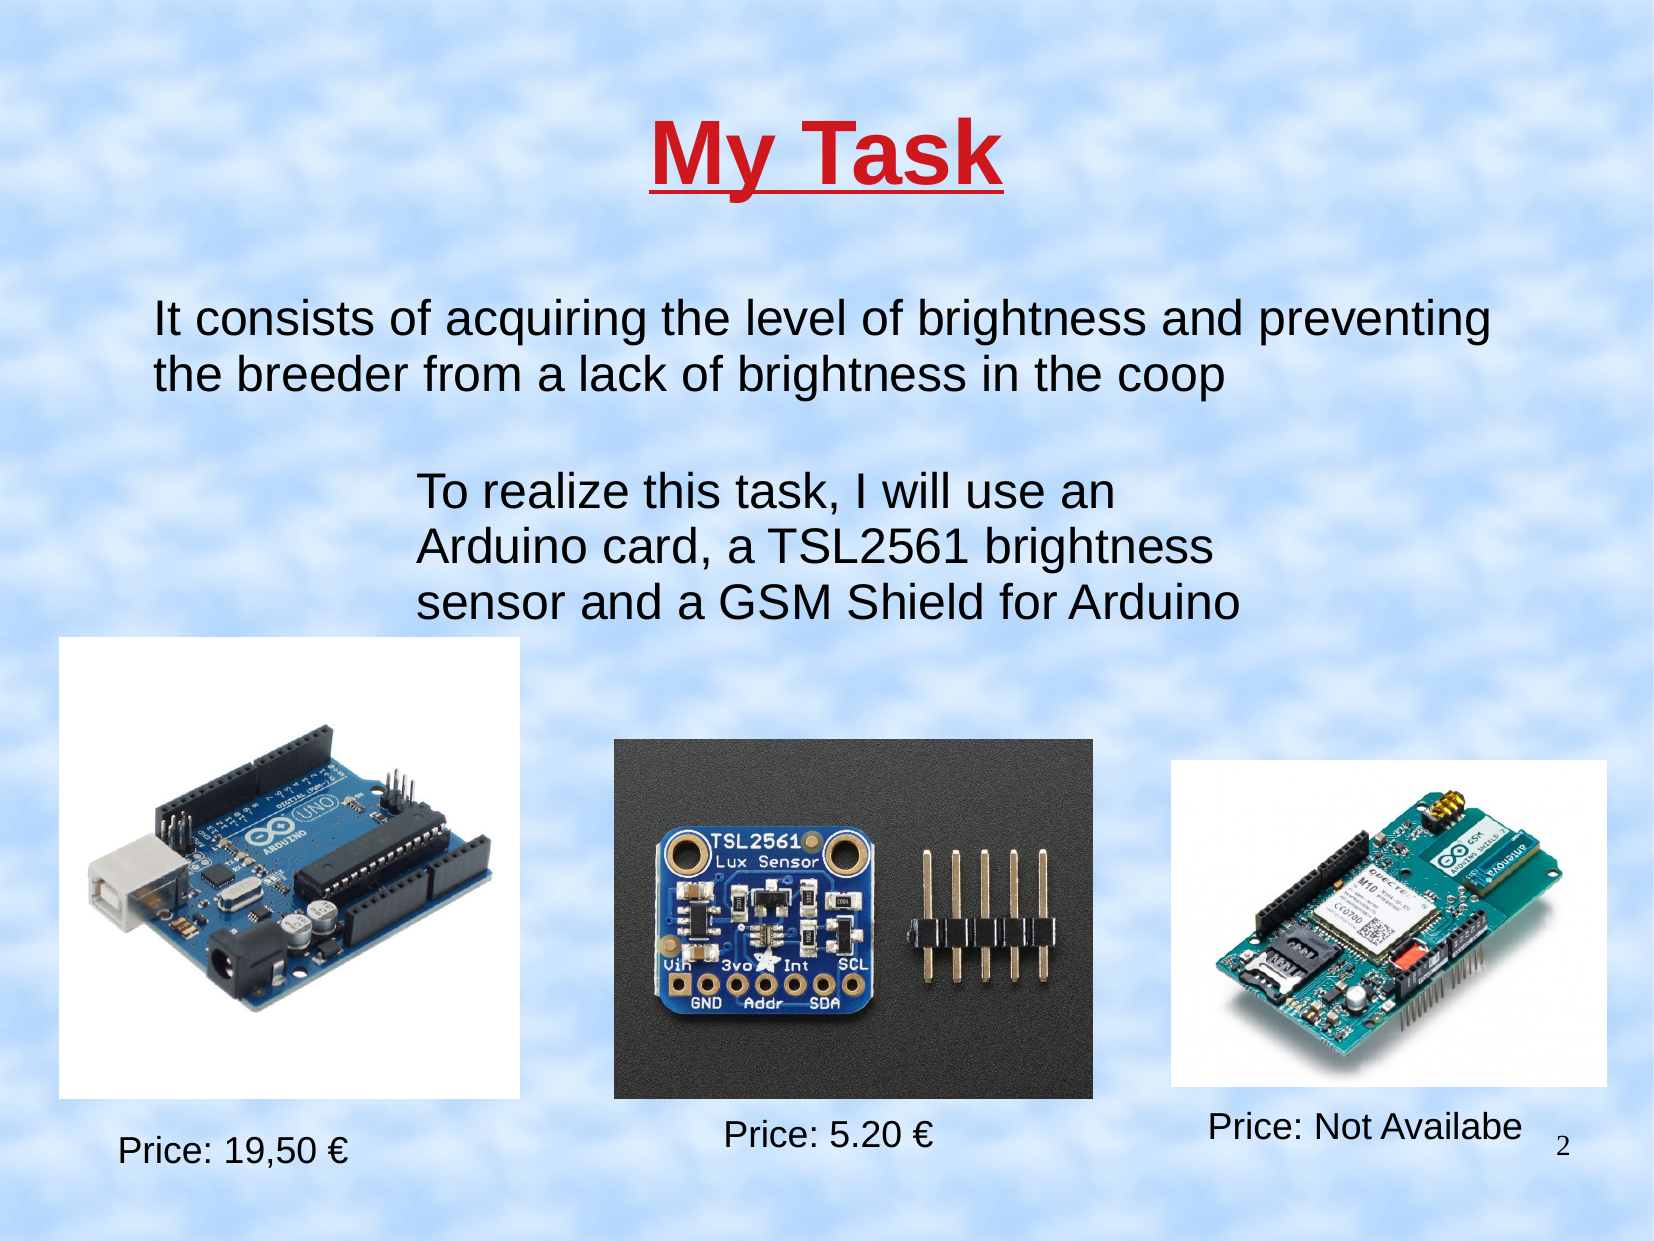

# My Task
It consists of acquiring the level of brightness and preventing the breeder from a lack of brightness in the coop
To realize this task, I will use an Arduino card, a TSL2561 brightness sensor and a GSM Shield for Arduino
Price: Not Availabe
Price: 5.20 €
Price: 19,50 €
2